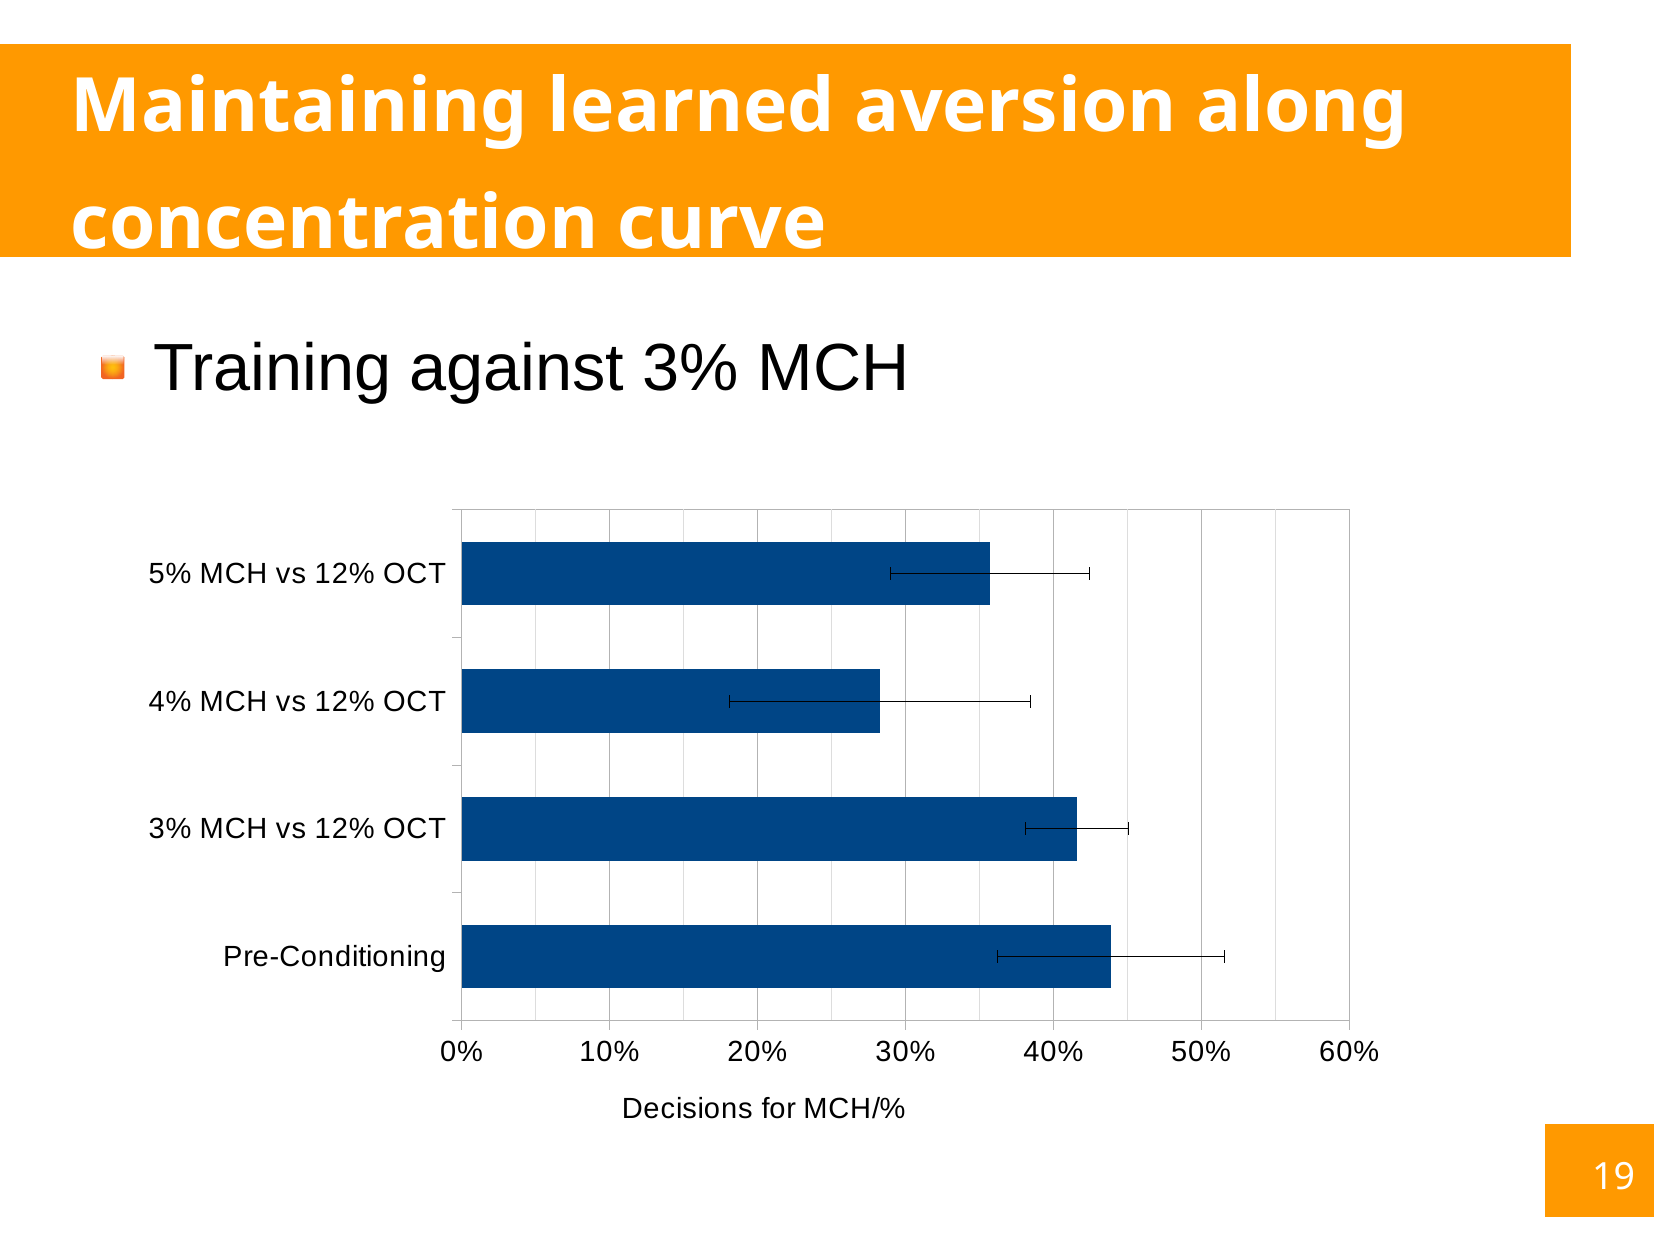

# Maintaining learned aversion along concentration curve
Training against 3% MCH
### Chart
| Category | MCH |
|---|---|
| Pre-Conditioning | 0.438775510204082 |
| 3% MCH vs 12% OCT | 0.415842094413523 |
| 4% MCH vs 12% OCT | 0.282661782661783 |
| 5% MCH vs 12% OCT | 0.357142857142857 |19